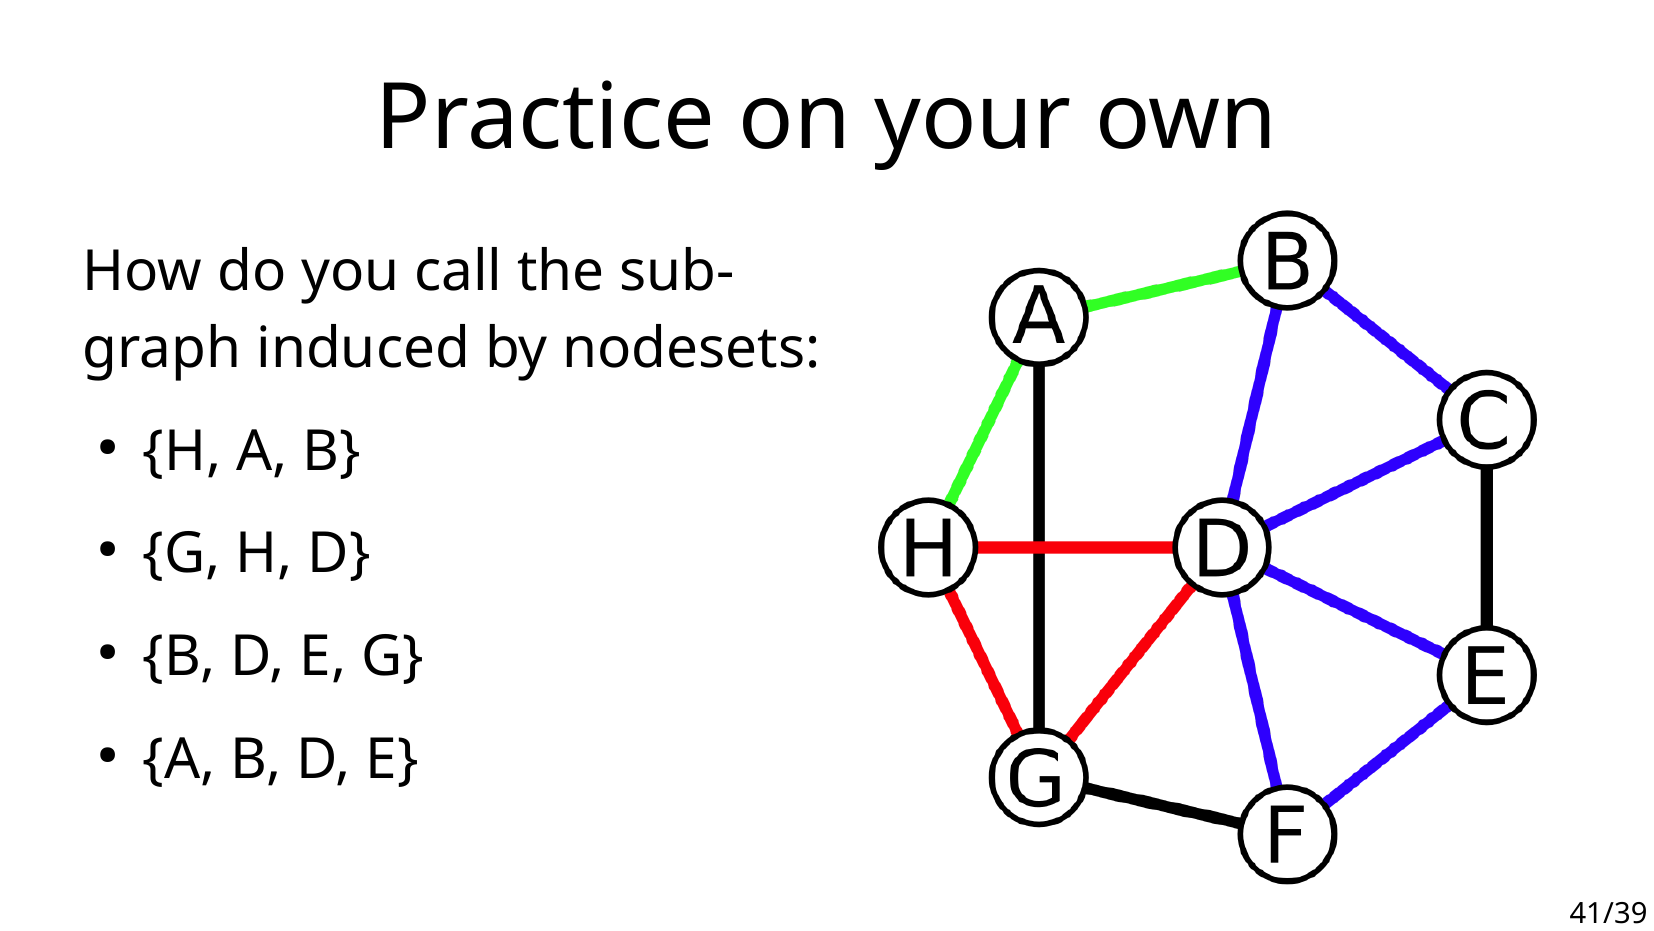

# Practice on your own
How do you call the sub-graph induced by nodesets:
{H, A, B}
{G, H, D}
{B, D, E, G}
{A, B, D, E}
41